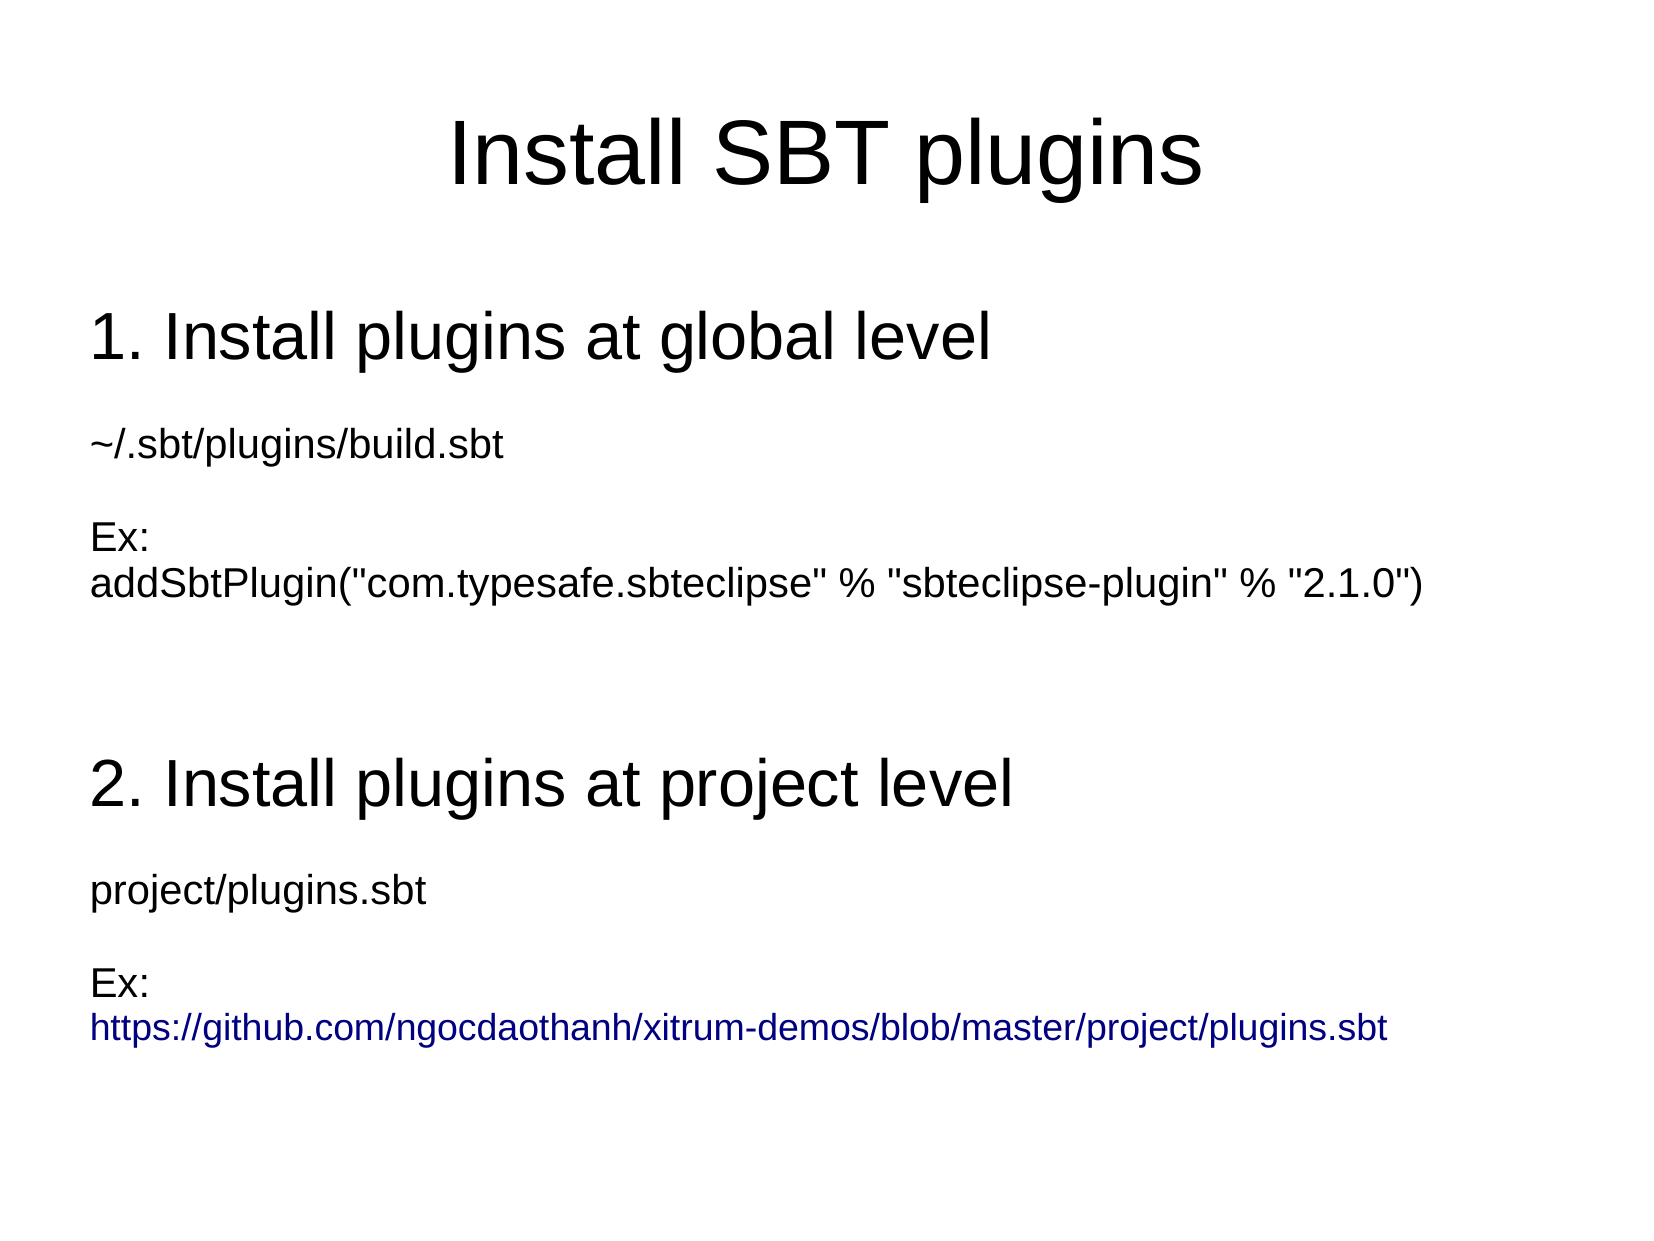

# Install SBT plugins
1. Install plugins at global level
~/.sbt/plugins/build.sbt
Ex:
addSbtPlugin("com.typesafe.sbteclipse" % "sbteclipse-plugin" % "2.1.0")
2. Install plugins at project level
project/plugins.sbt
Ex:
https://github.com/ngocdaothanh/xitrum-demos/blob/master/project/plugins.sbt